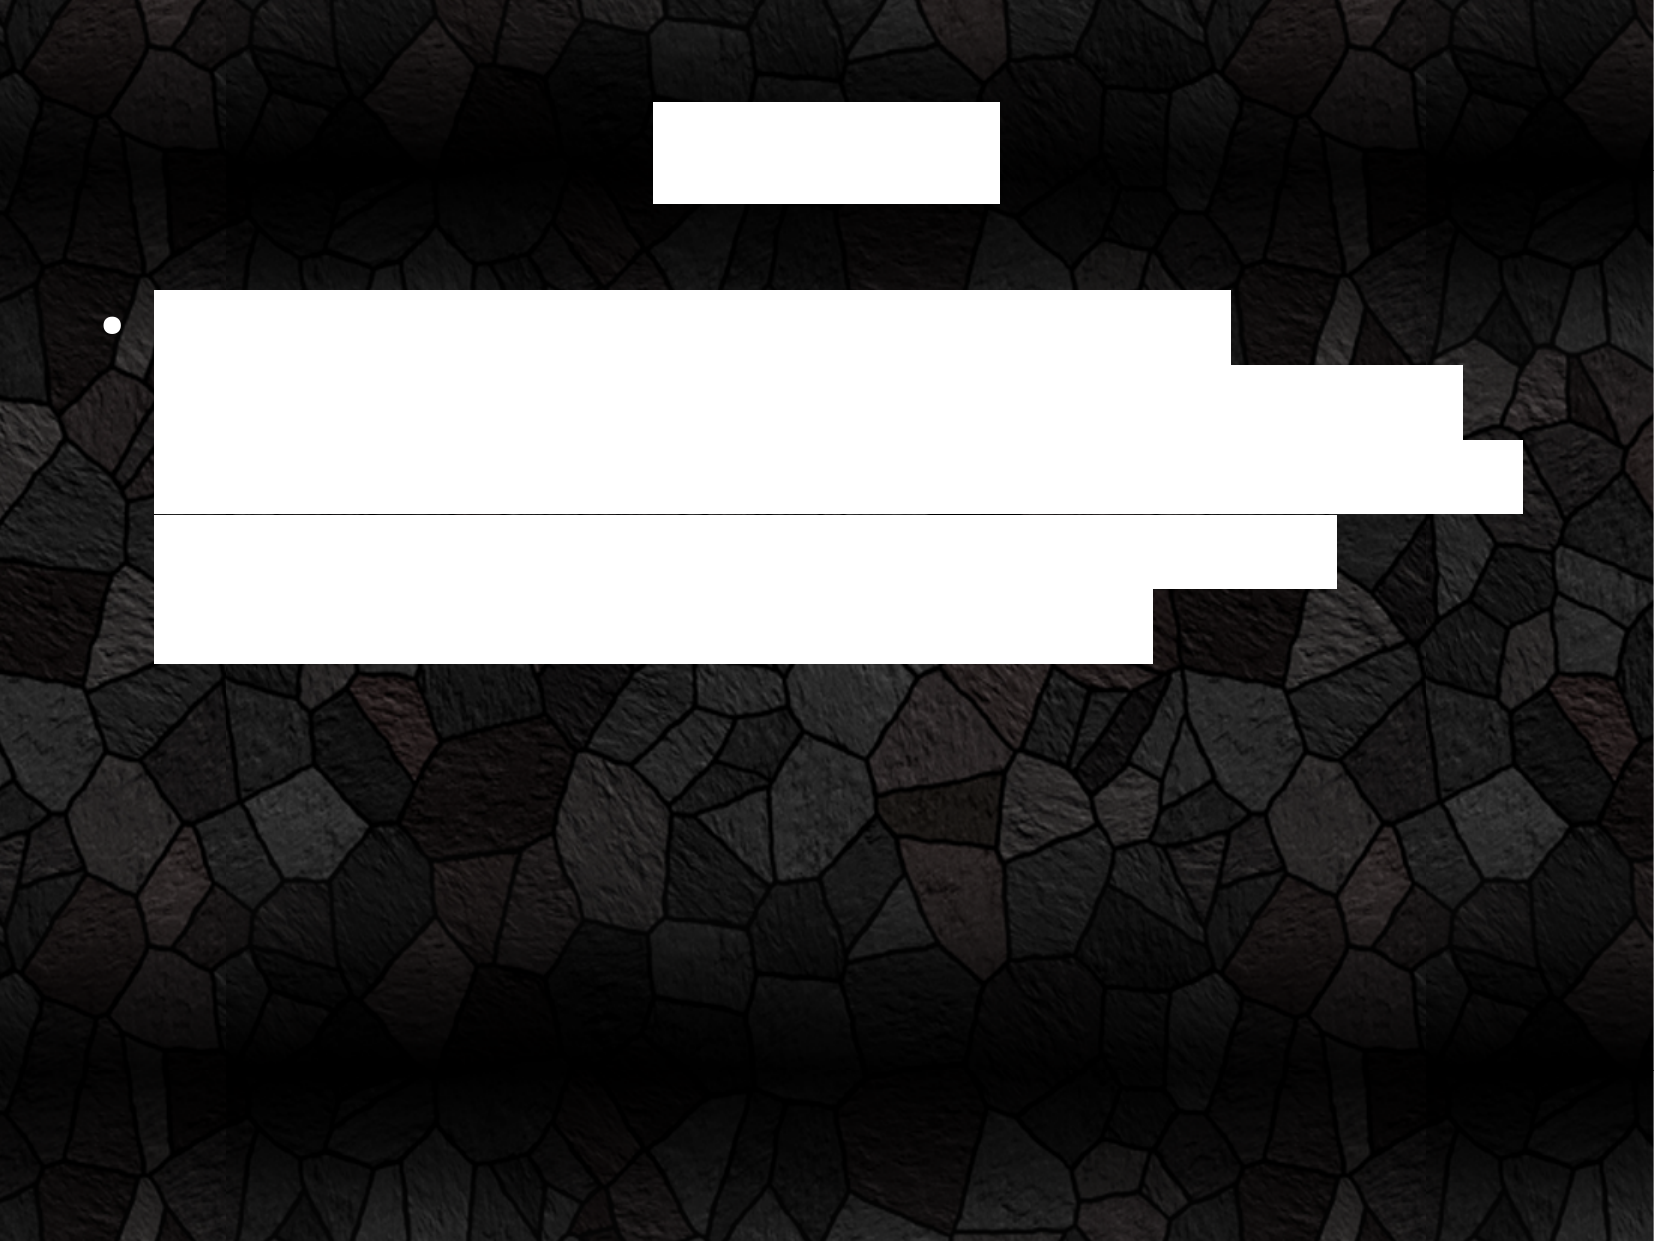

# Ejercicio
Hacer una página que liste todos los superheroes activos. Tendrá una tabla, en la primera columna el nombre de superheroe, en la segunda, el nombre del equipo al que pertenece, o el texto “Sin equipo”.